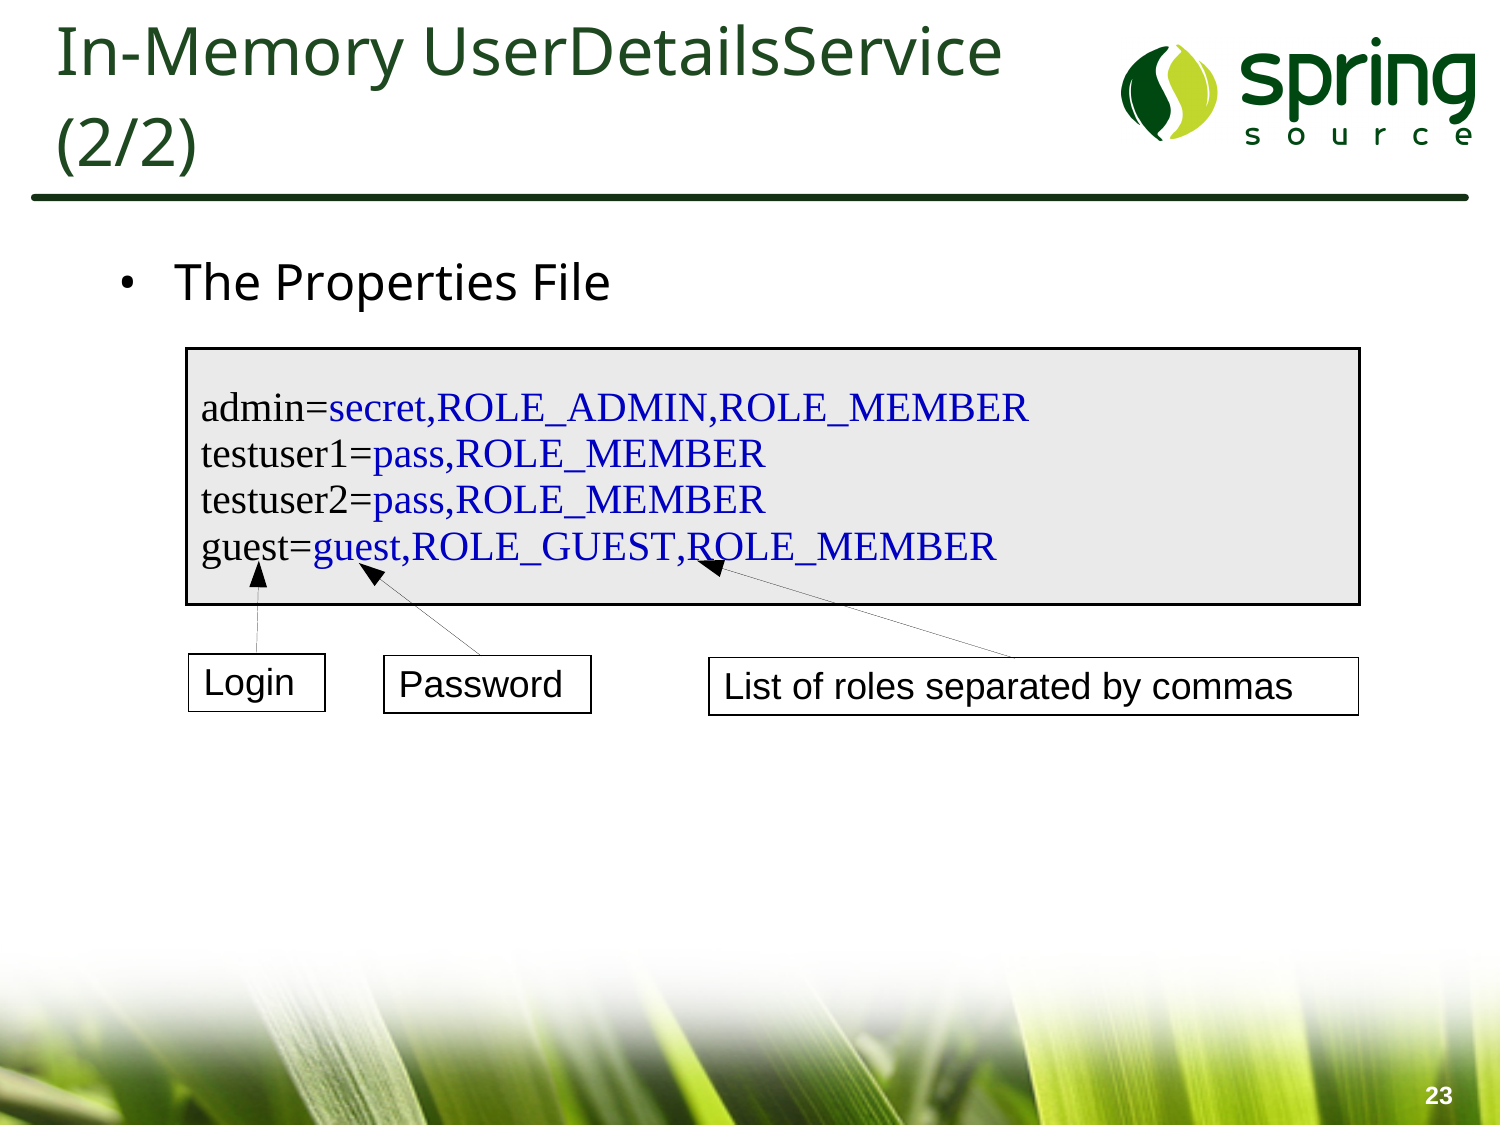

In-Memory UserDetailsService (2/2)
# The Properties File
admin=secret,ROLE_ADMIN,ROLE_MEMBER
testuser1=pass,ROLE_MEMBER
testuser2=pass,ROLE_MEMBER
guest=guest,ROLE_GUEST,ROLE_MEMBER
List of roles separated by commas
Password
Login